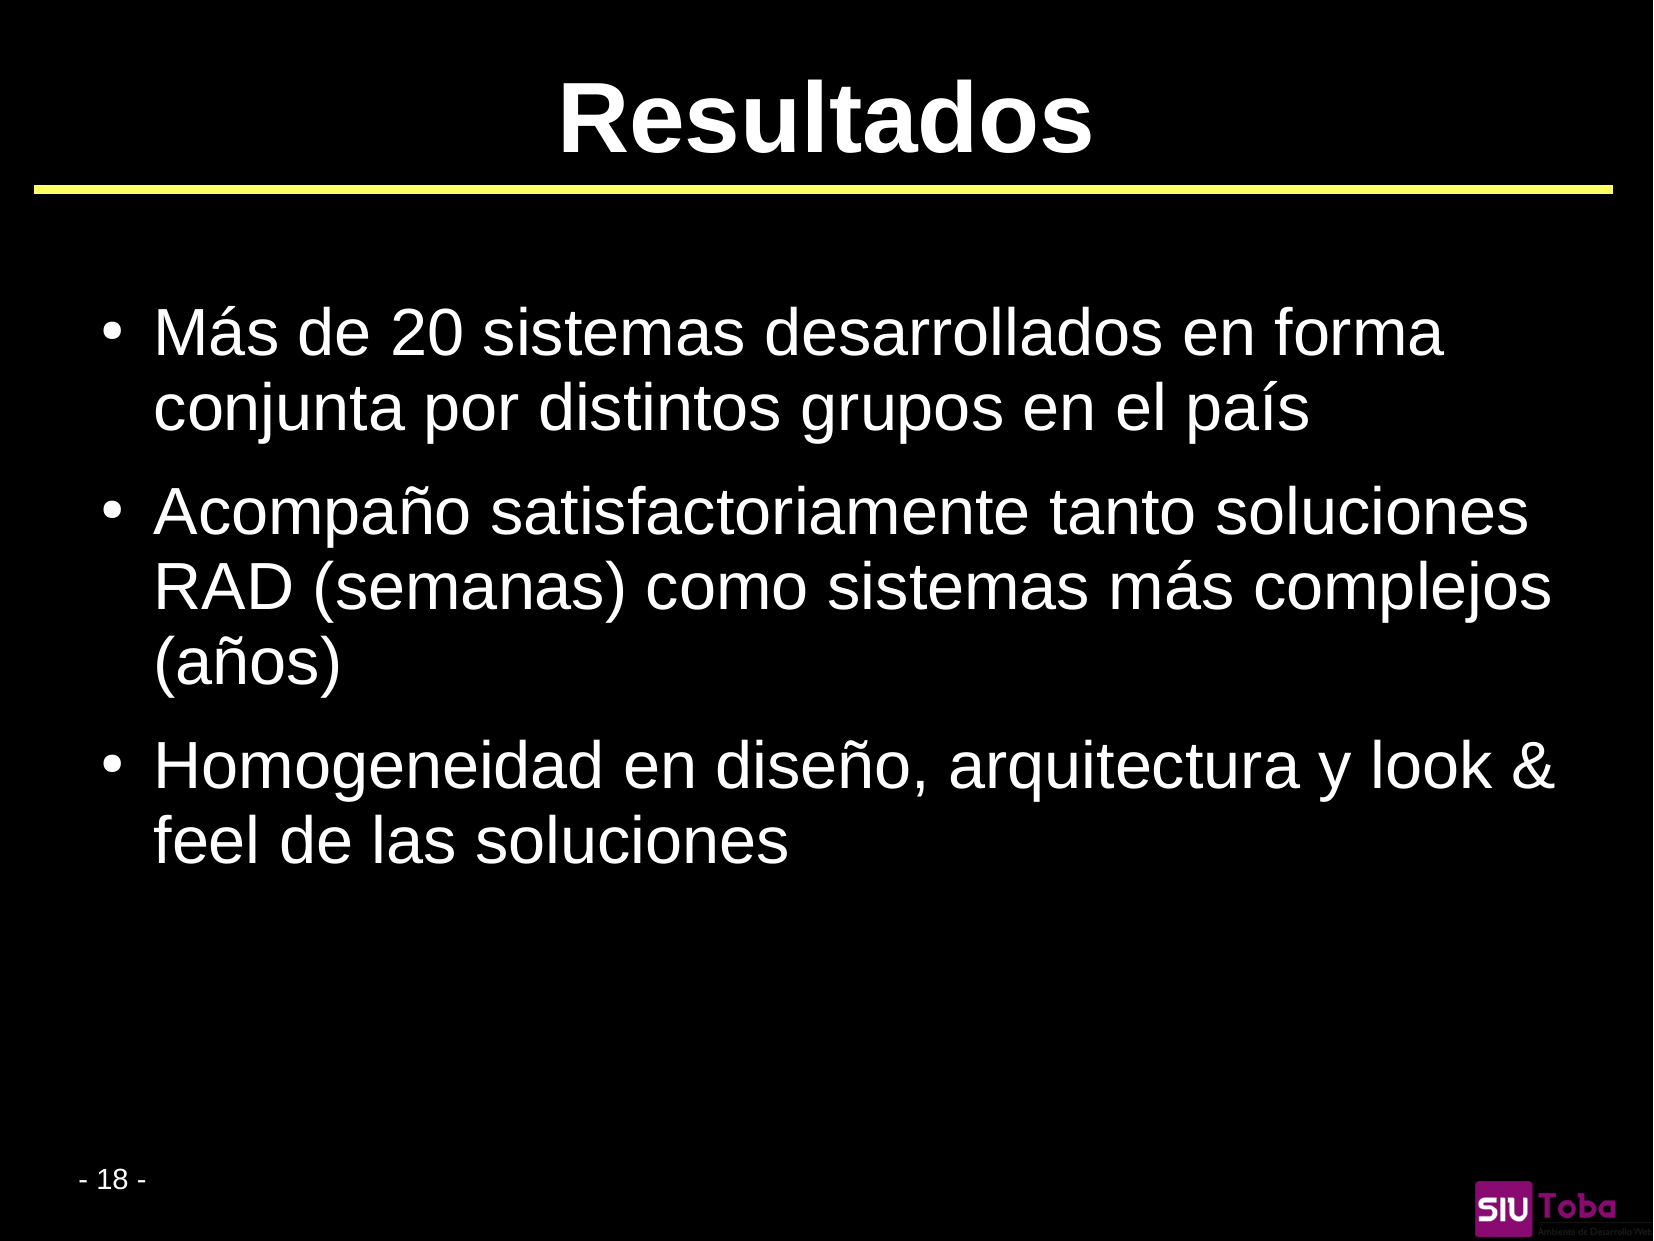

# Resultados
Más de 20 sistemas desarrollados en forma conjunta por distintos grupos en el país
Acompaño satisfactoriamente tanto soluciones RAD (semanas) como sistemas más complejos (años)
Homogeneidad en diseño, arquitectura y look & feel de las soluciones
18